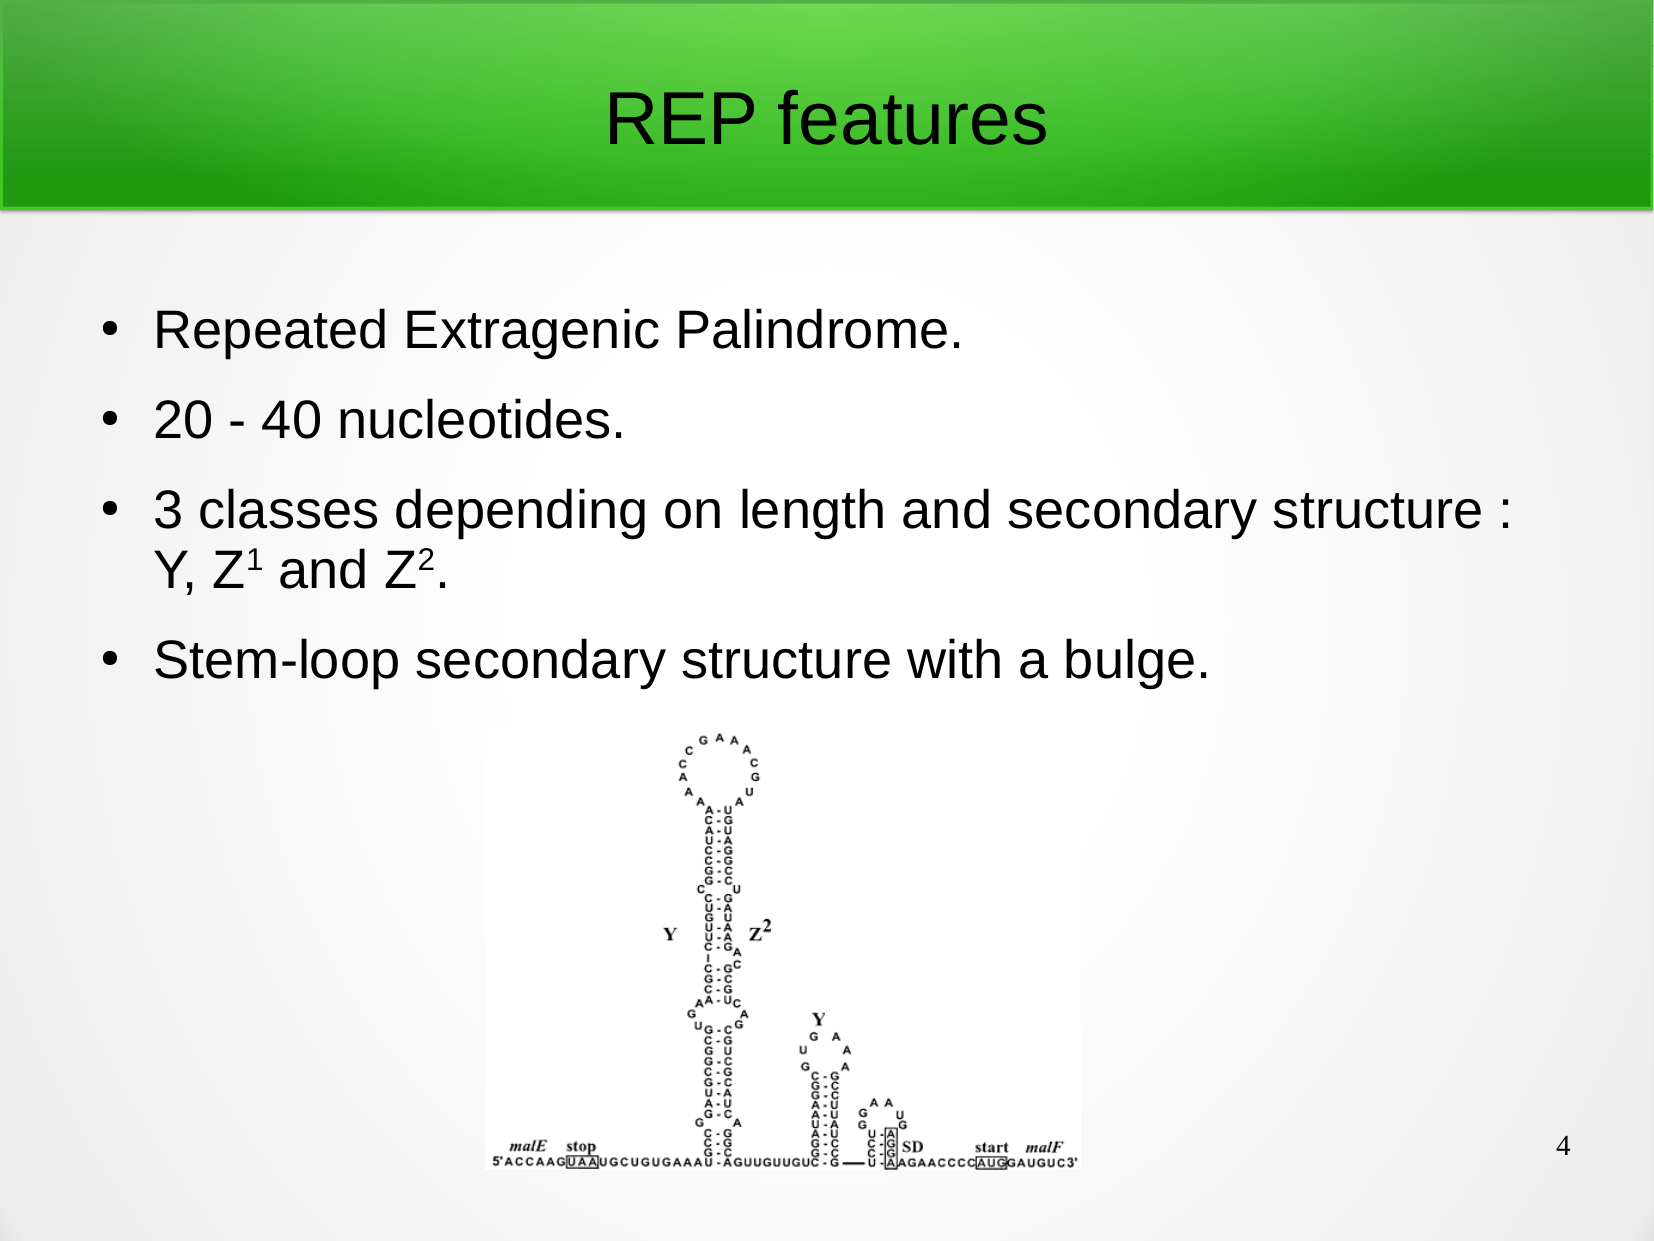

# REP features
Repeated Extragenic Palindrome.
20 - 40 nucleotides.
3 classes depending on length and secondary structure : Y, Z1 and Z2.
Stem-loop secondary structure with a bulge.
4